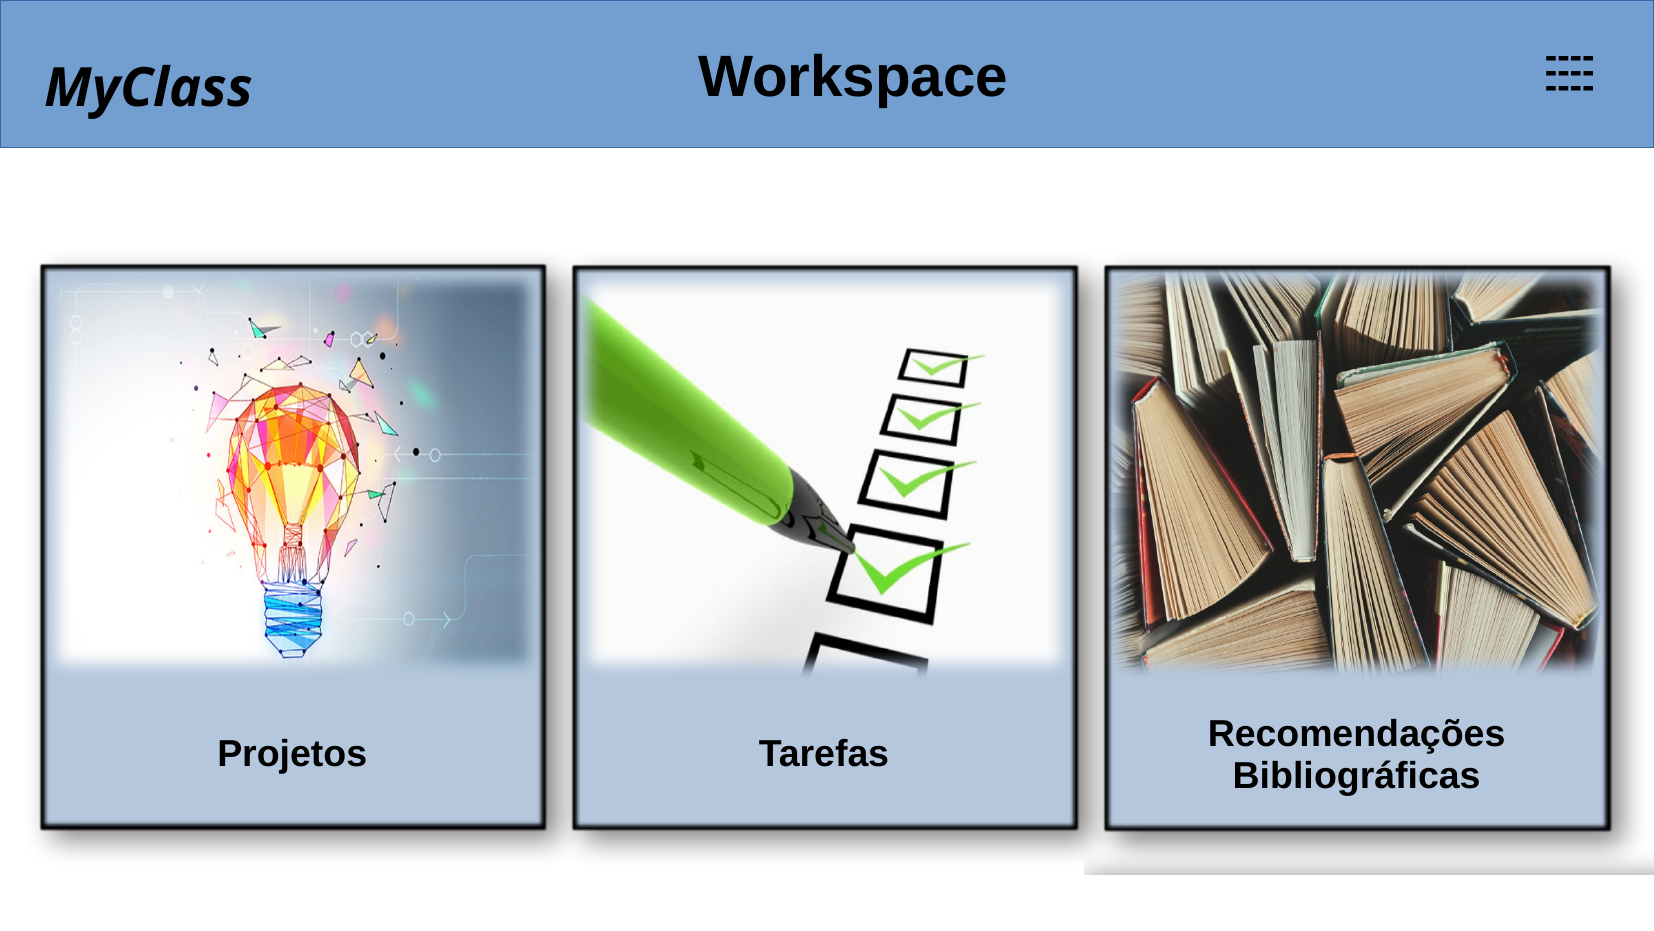

Workspace
----
----
----
MyClass
Projetos
Tarefas
Recomendações
Bibliográficas